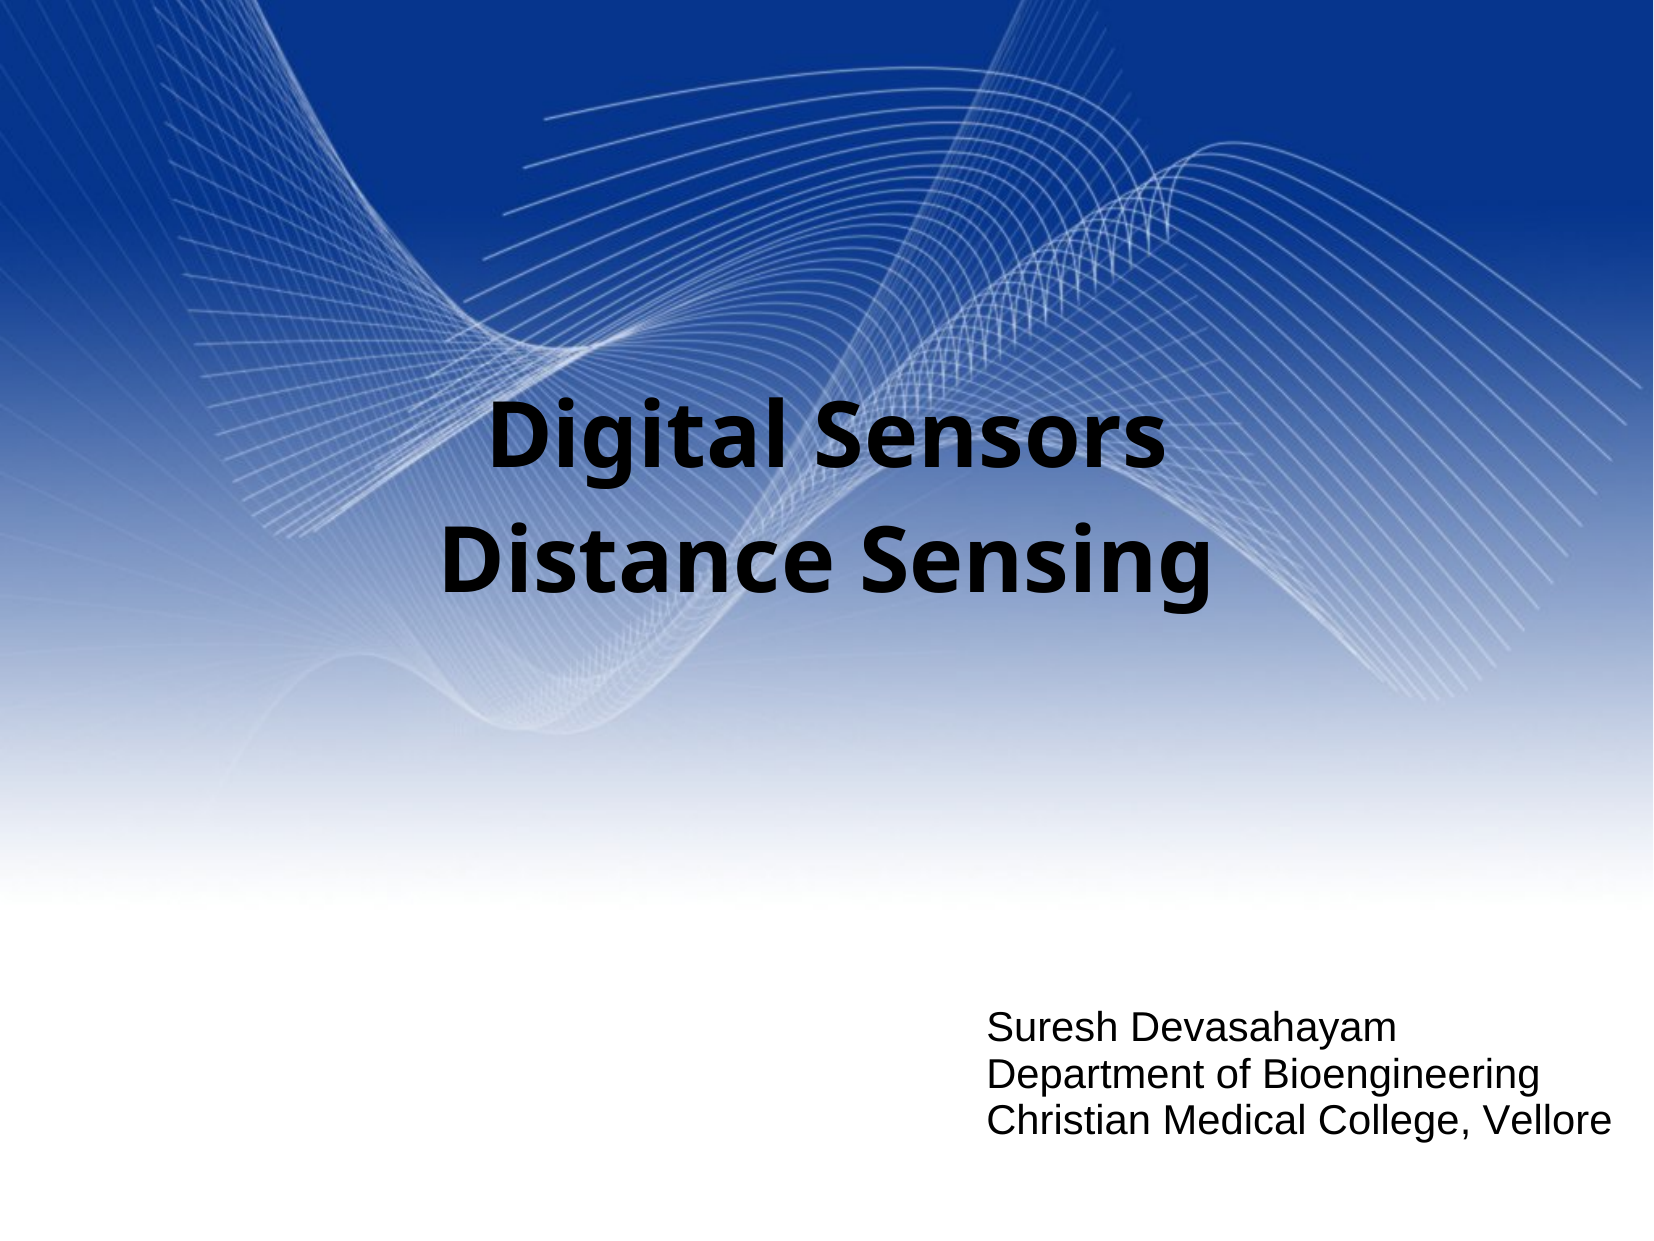

Digital Sensors
Distance Sensing
# Suresh Devasahayam
Department of Bioengineering
Christian Medical College, Vellore